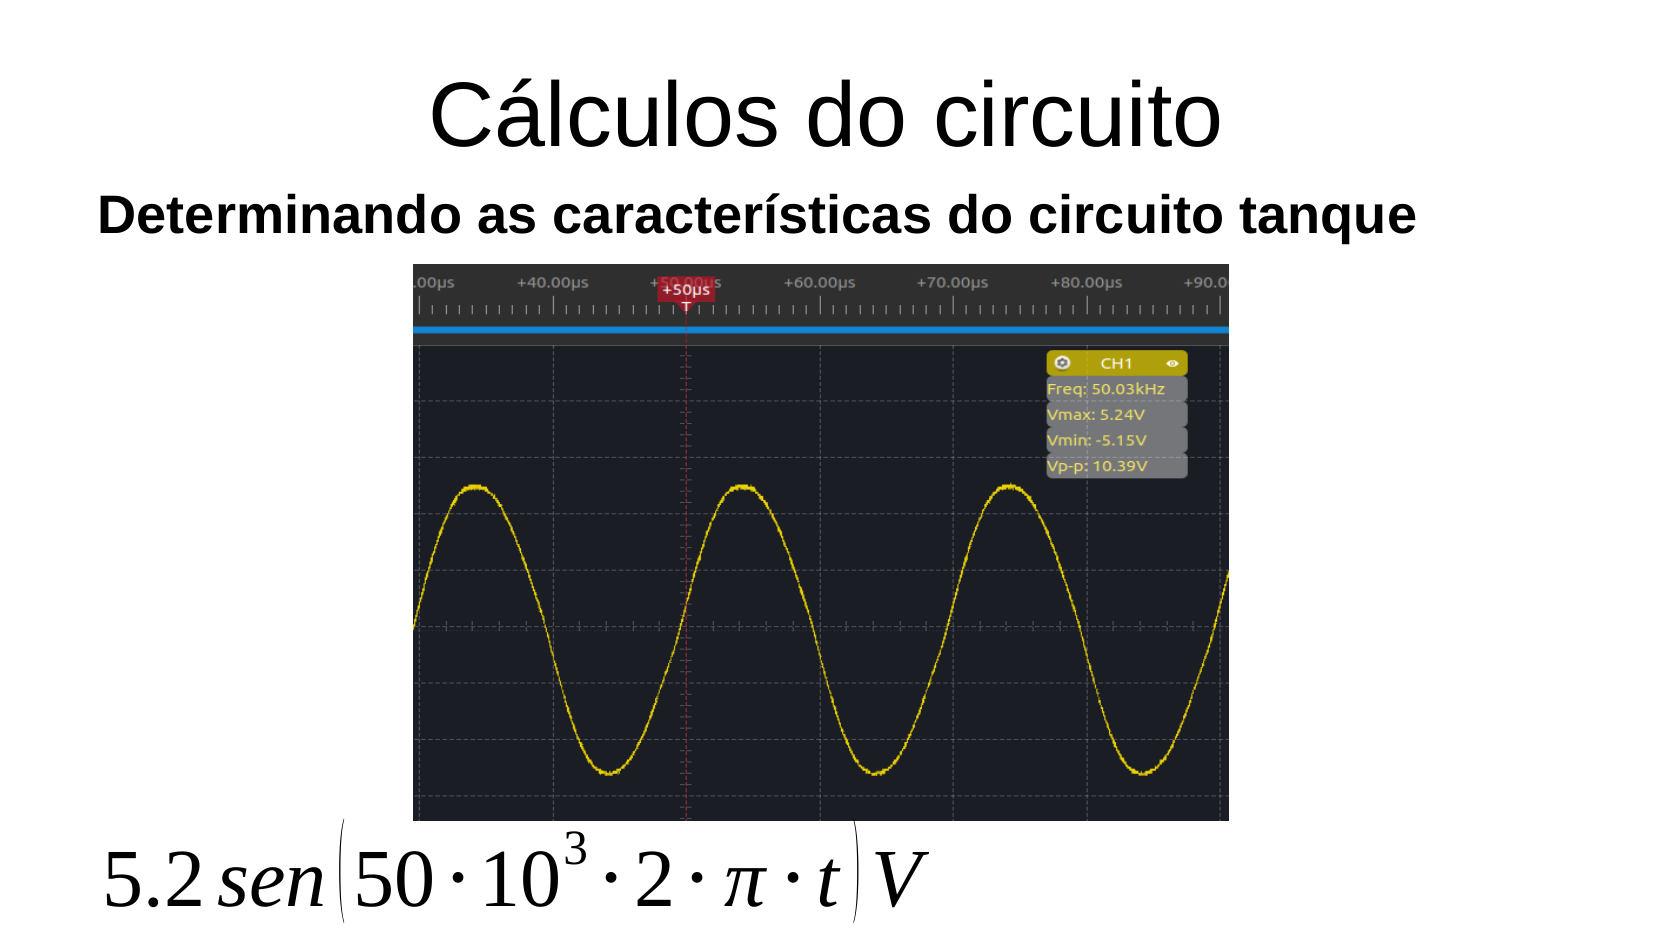

# Cálculos do circuito
Determinando as características do circuito tanque